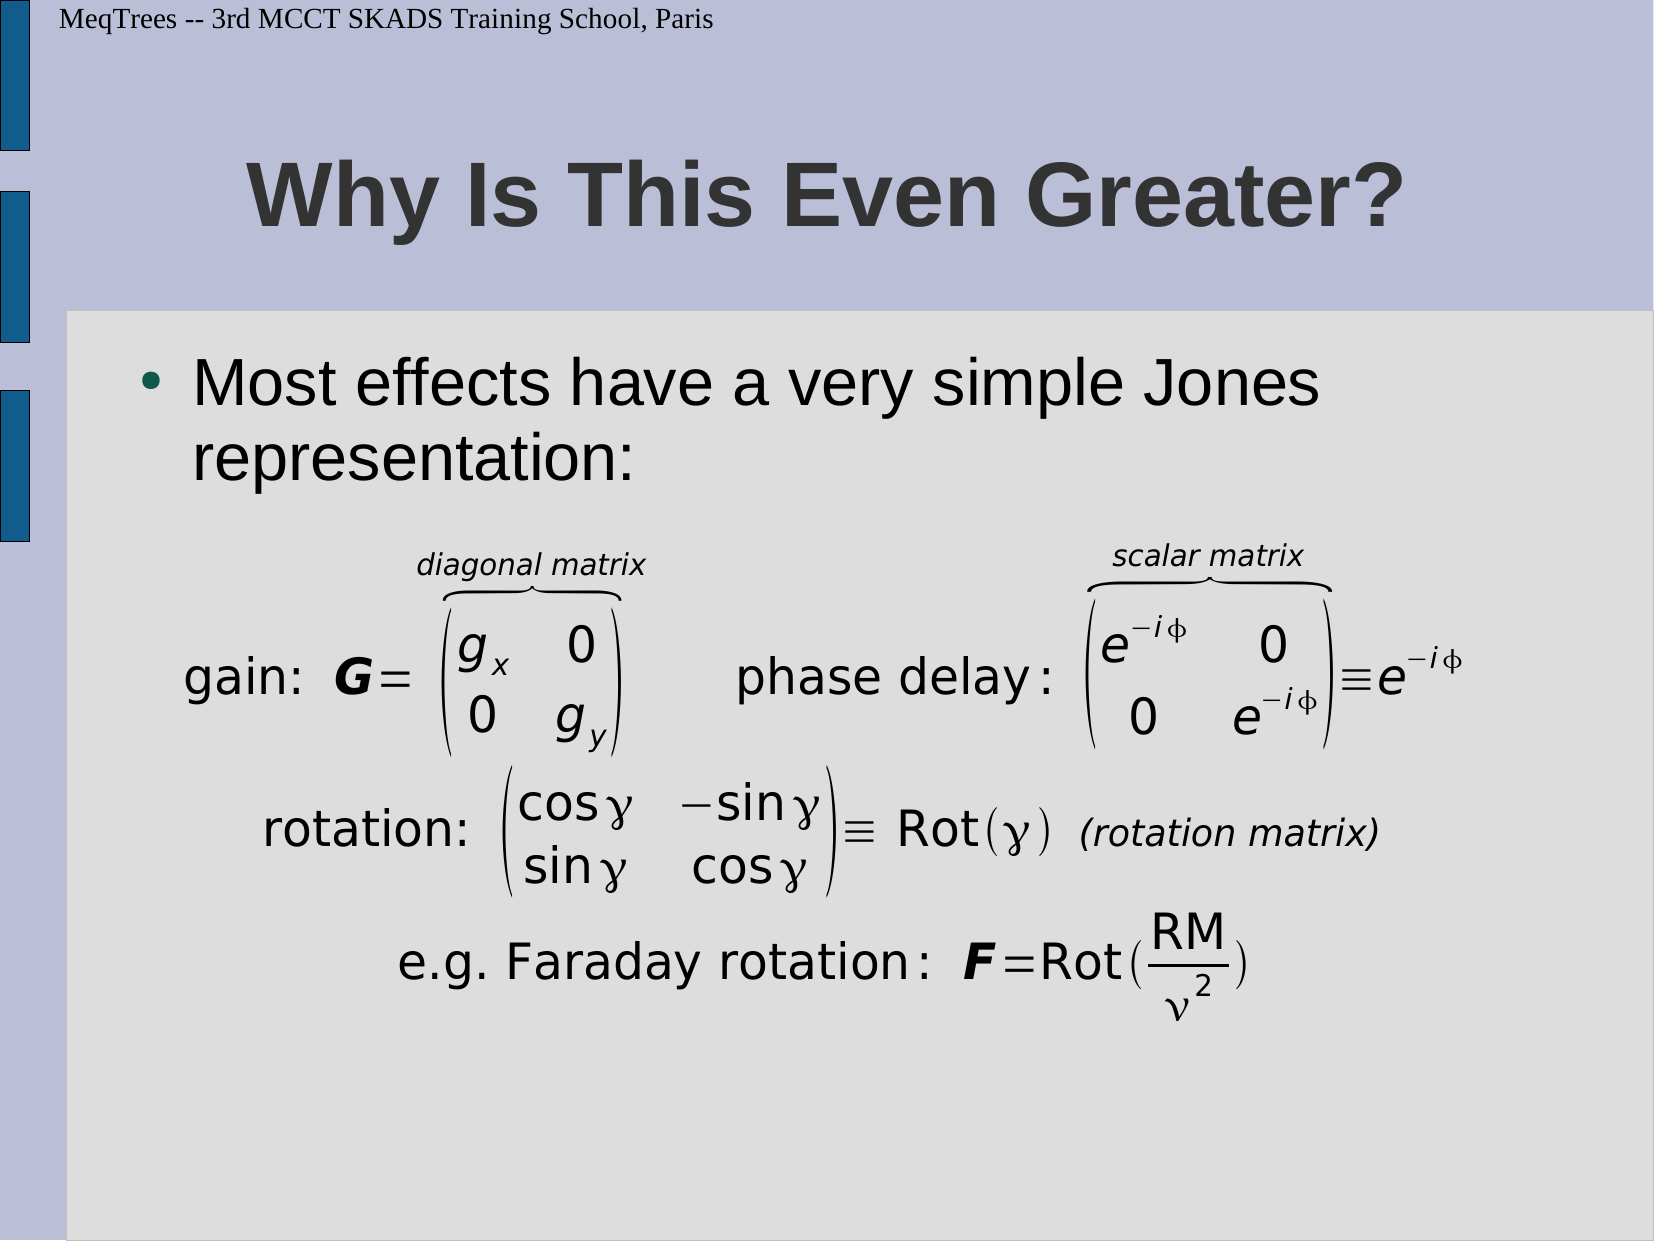

MeqTrees -- 3rd MCCT SKADS Training School, Paris
# Why Is This Even Greater?
Most effects have a very simple Jones representation: